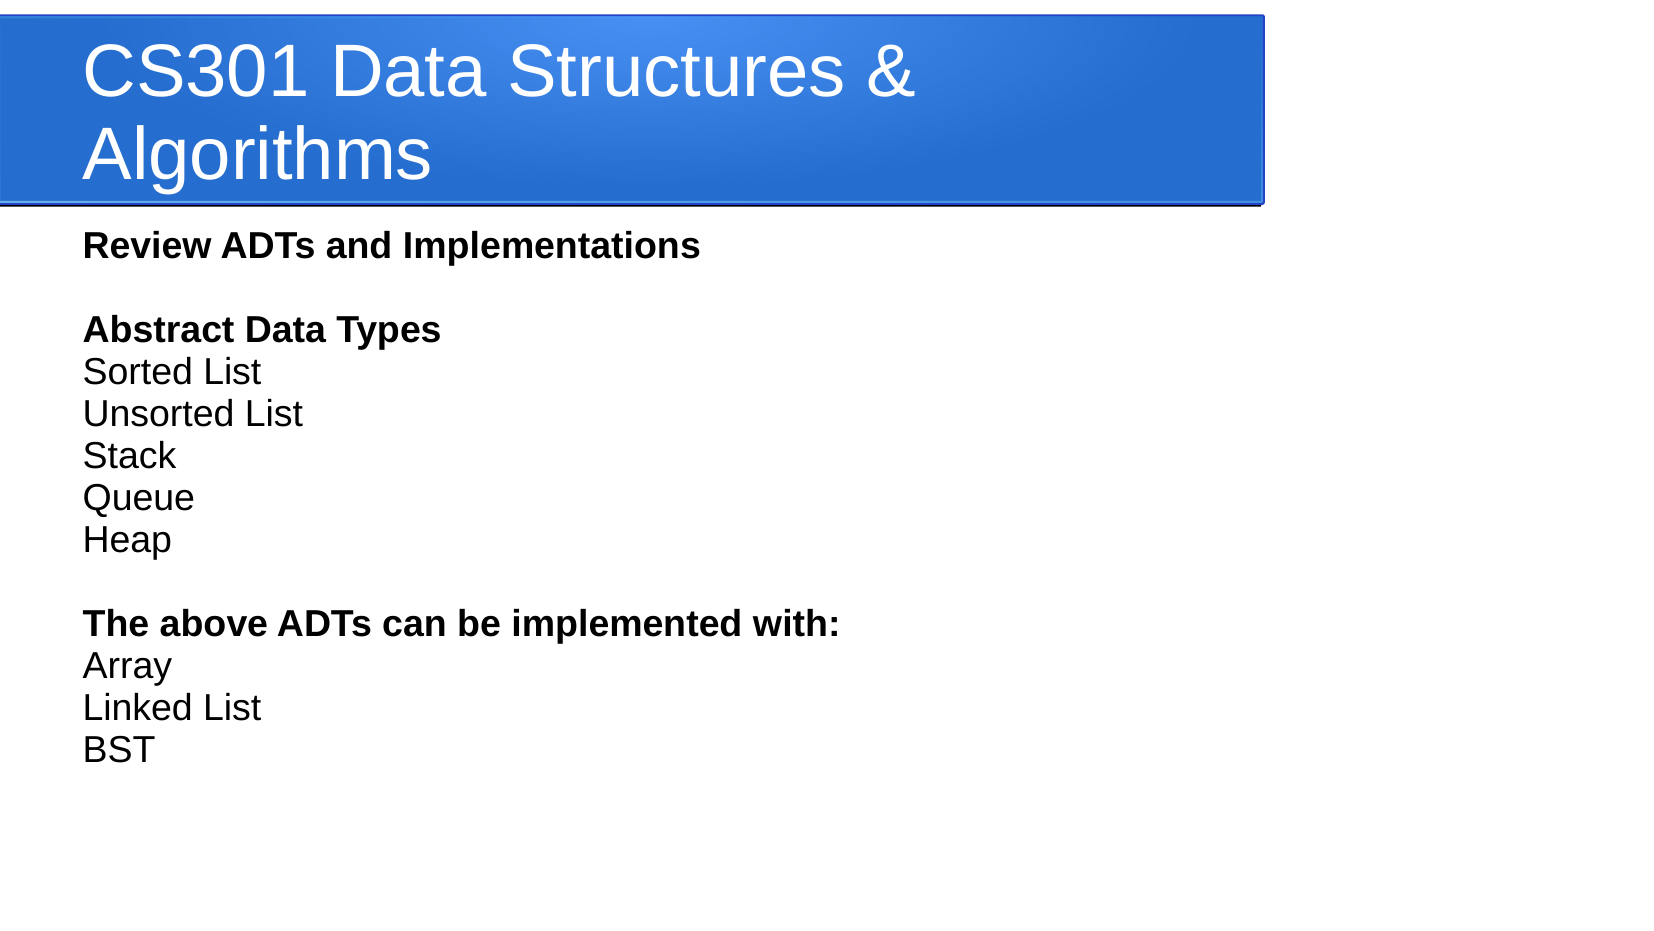

# CS301 Data Structures & Algorithms
Review ADTs and Implementations
Abstract Data Types
Sorted List
Unsorted List
Stack
Queue
Heap
The above ADTs can be implemented with:
Array
Linked List
BST